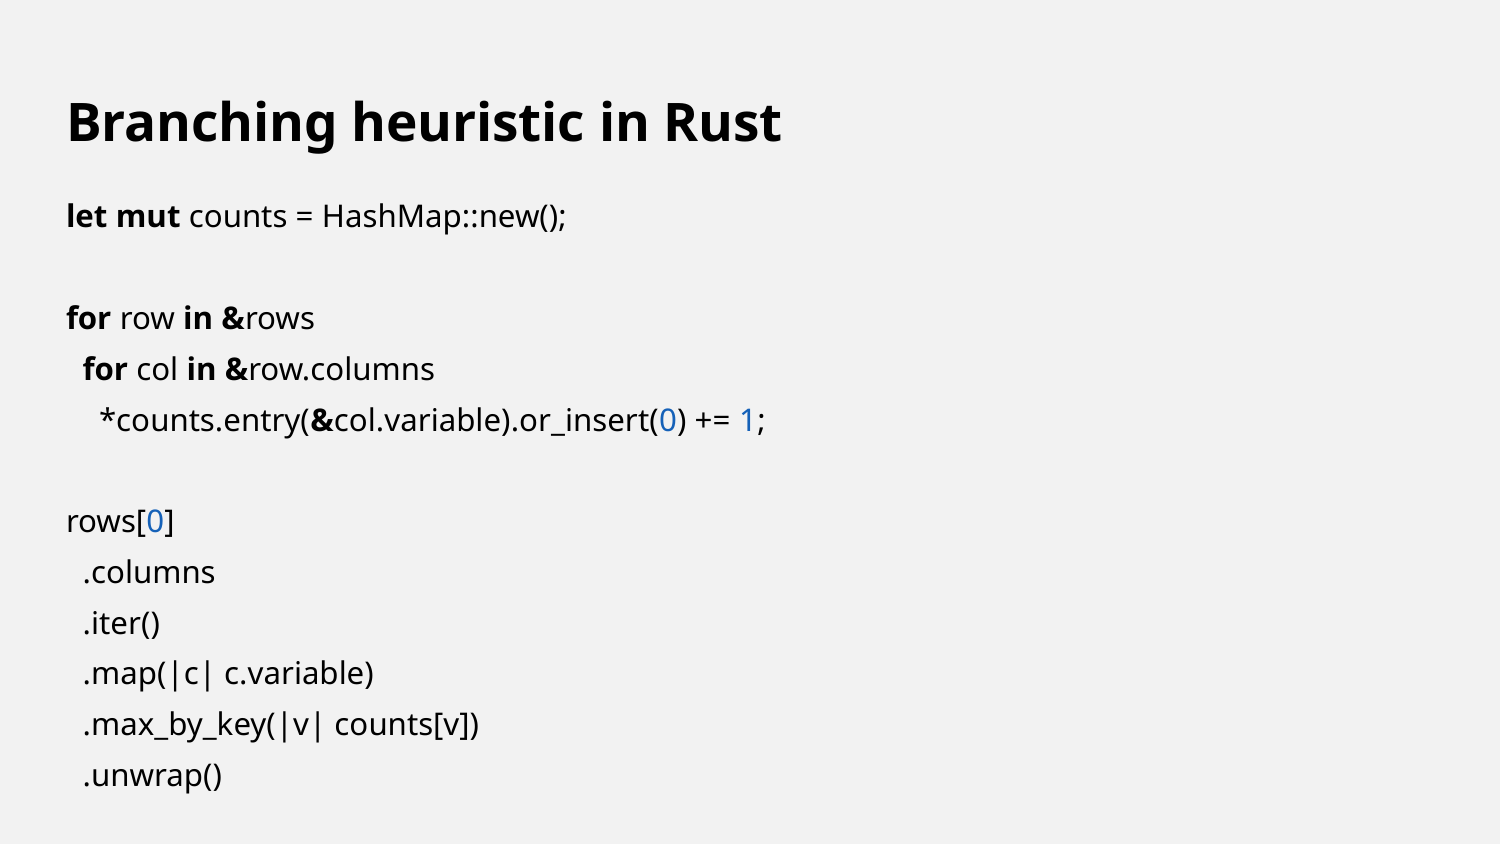

# Branching heuristic in Rust
let mut counts = HashMap::new();
for row in &rows
 for col in &row.columns
 *counts.entry(&col.variable).or_insert(0) += 1;
rows[0]
 .columns
 .iter()
 .map(|c| c.variable)
 .max_by_key(|v| counts[v])
 .unwrap()